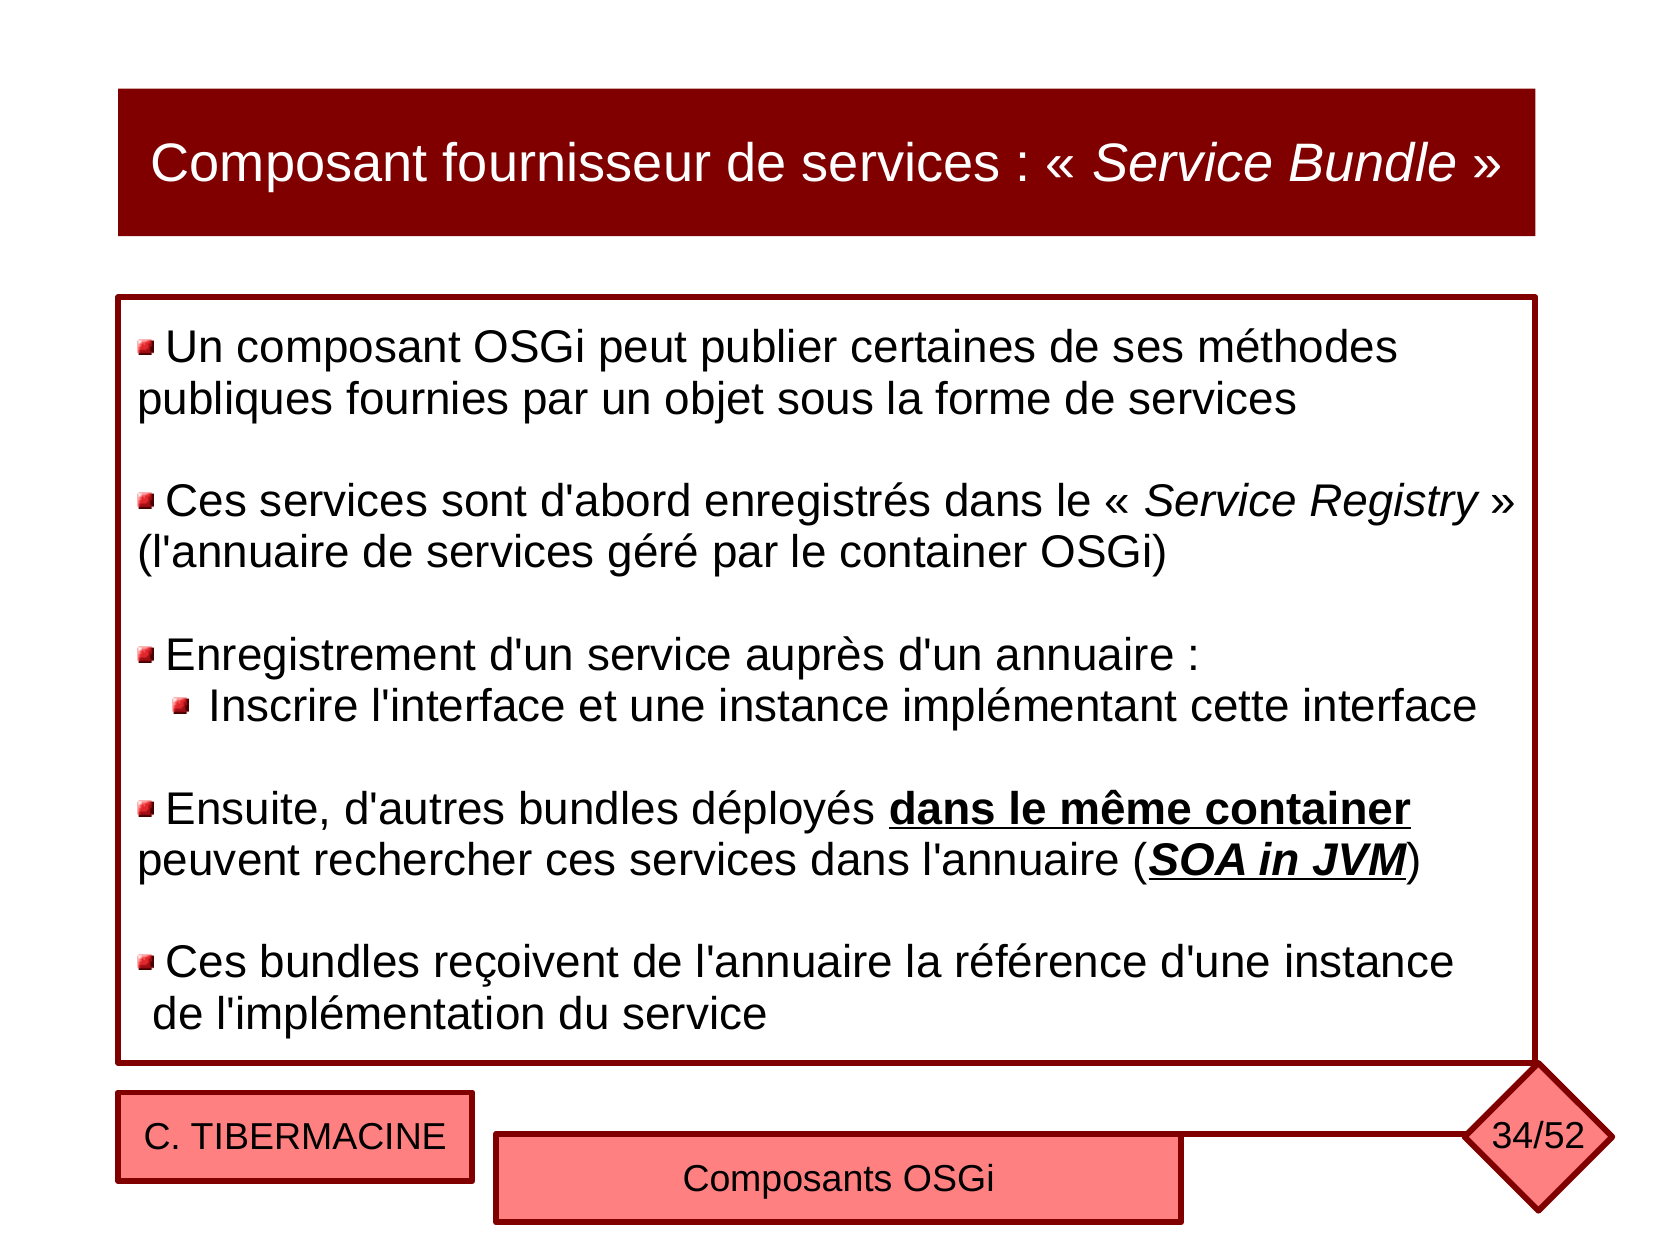

Composant fournisseur de services : « Service Bundle »
 Un composant OSGi peut publier certaines de ses méthodes
publiques fournies par un objet sous la forme de services
 Ces services sont d'abord enregistrés dans le « Service Registry »
(l'annuaire de services géré par le container OSGi)
 Enregistrement d'un service auprès d'un annuaire :
Inscrire l'interface et une instance implémentant cette interface
 Ensuite, d'autres bundles déployés dans le même container
peuvent rechercher ces services dans l'annuaire (SOA in JVM)
 Ces bundles reçoivent de l'annuaire la référence d'une instance
de l'implémentation du service
C. TIBERMACINE
Composants OSGi